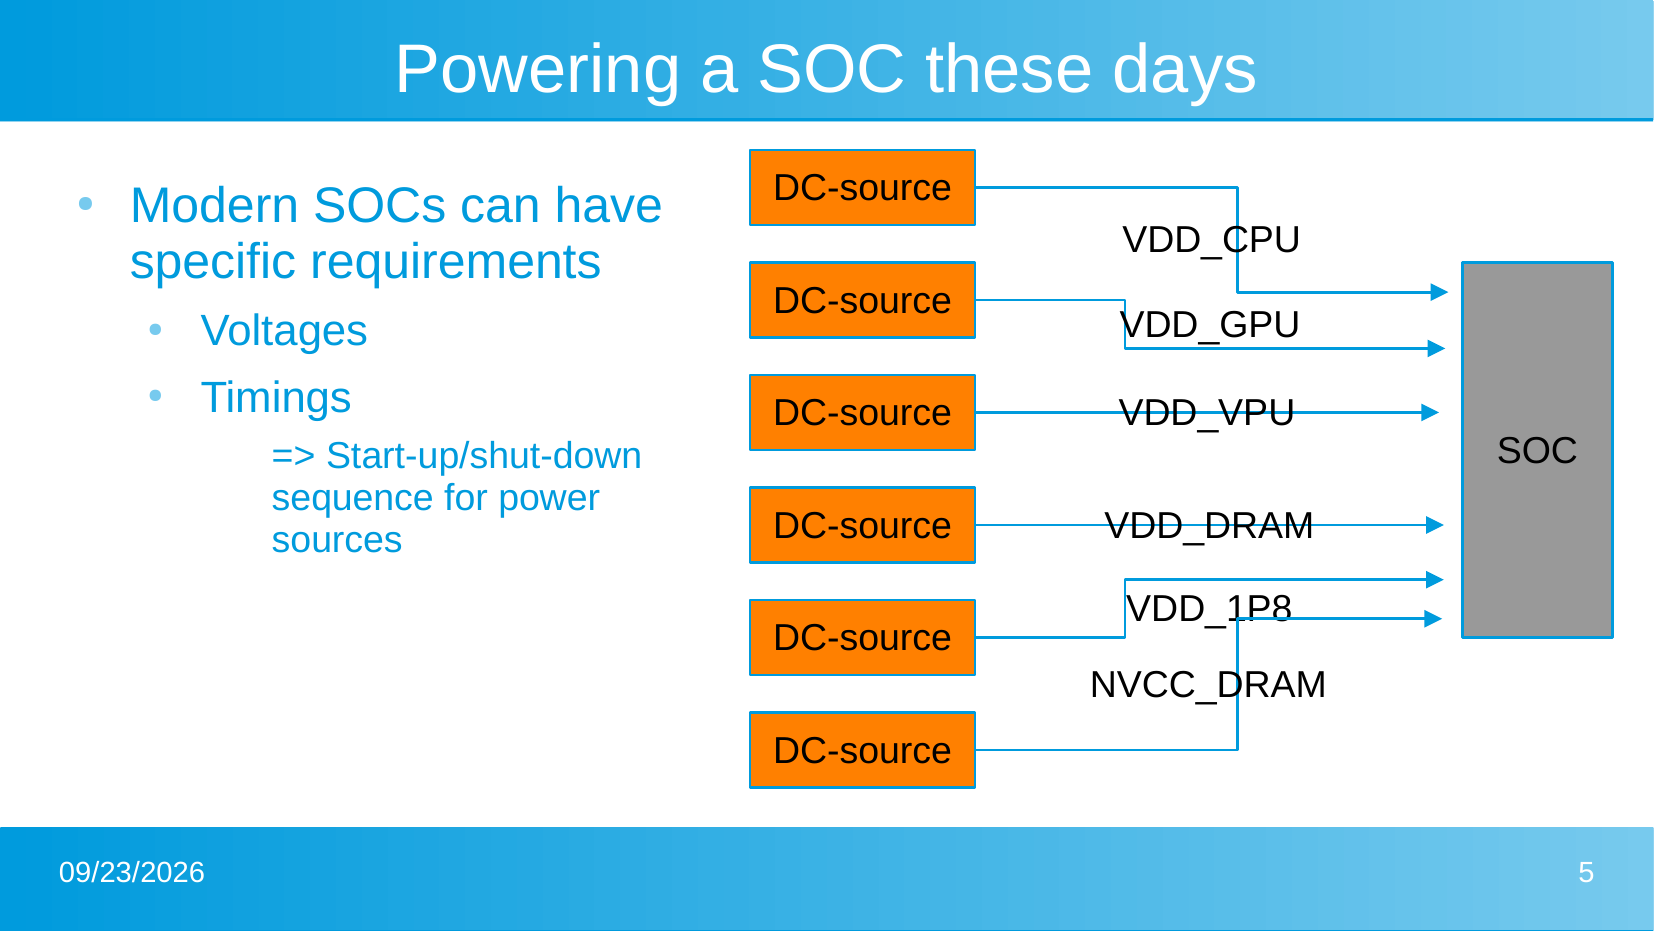

# Powering a SOC these days
DC-source
Modern SOCs can have specific requirements
Voltages
Timings
=> Start-up/shut-down sequence for power sources
DC-source
SOC
DC-source
DC-source
DC-source
DC-source
5